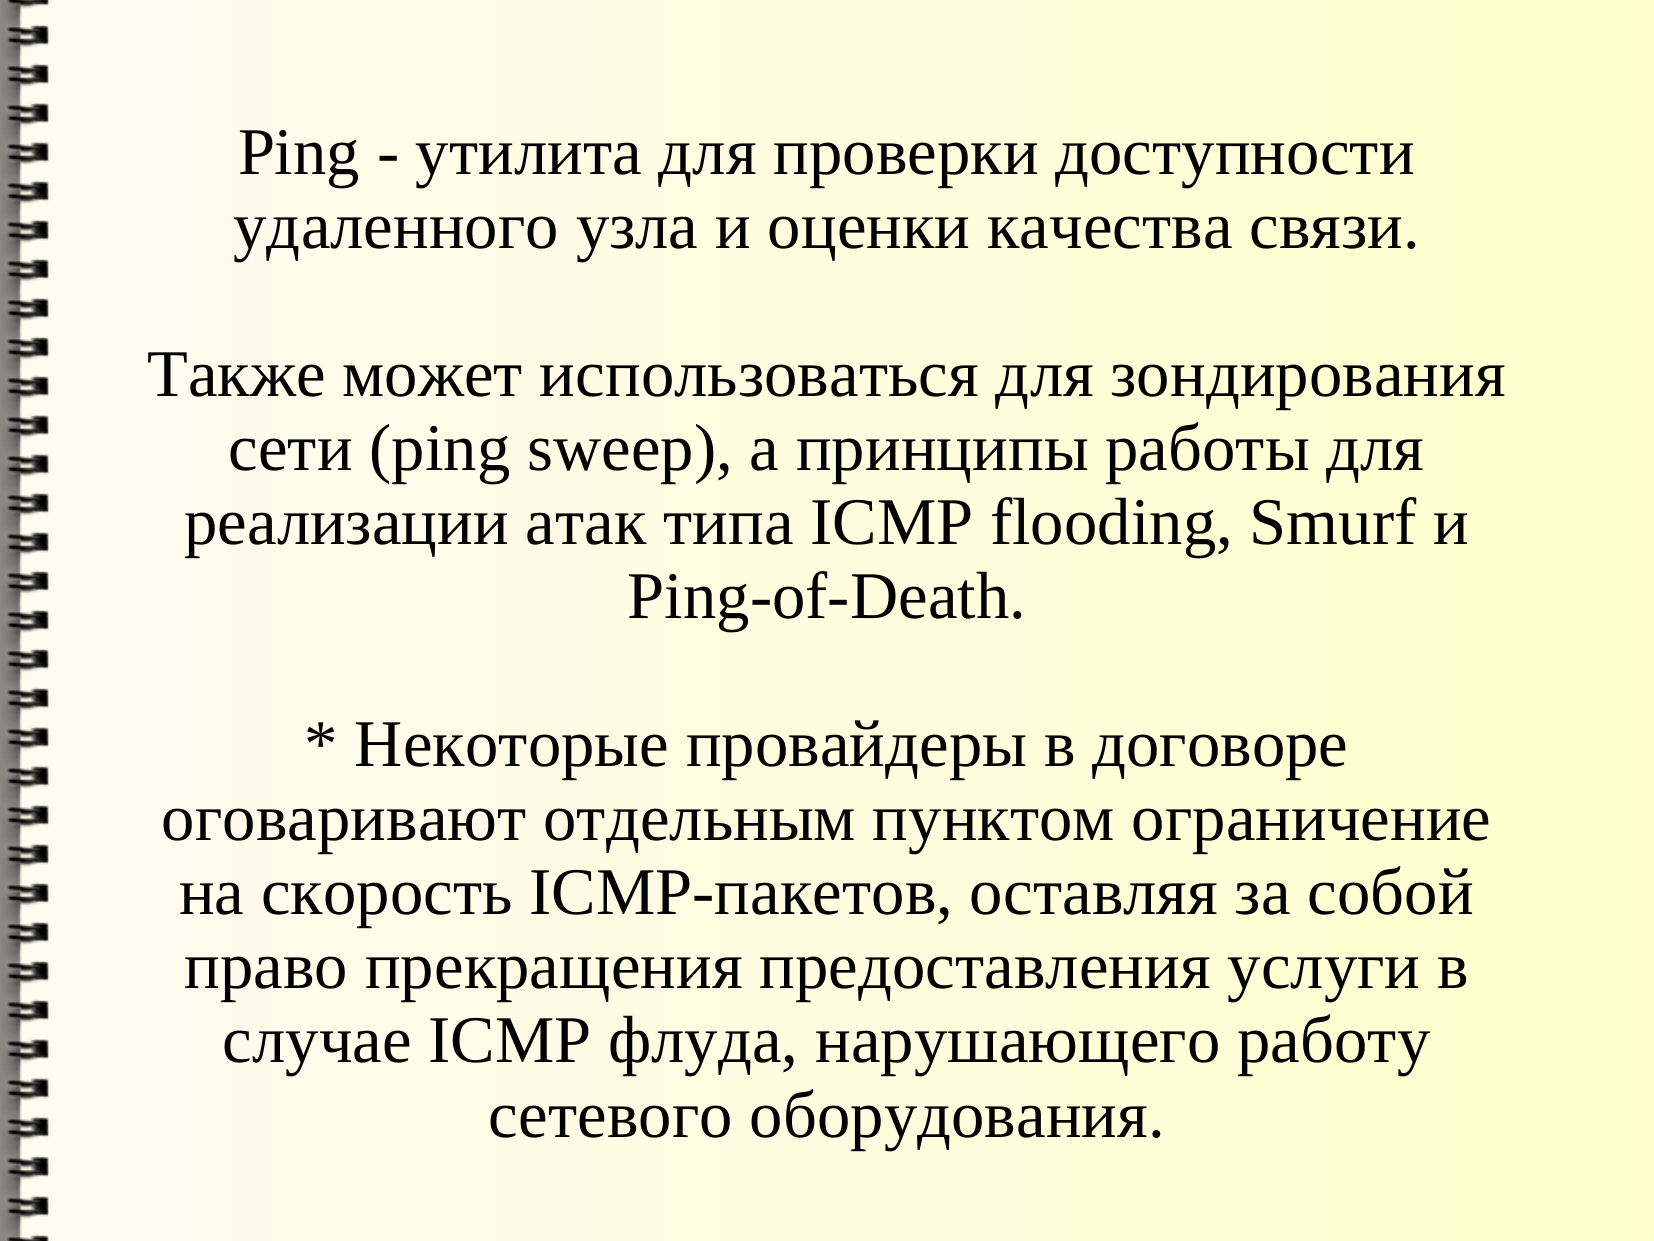

# Ping - утилита для проверки доступности удаленного узла и оценки качества связи.
Также может использоваться для зондирования сети (ping sweep), а принципы работы для реализации атак типа ICMP flooding, Smurf и Ping-of-Death.
* Некоторые провайдеры в договоре оговаривают отдельным пунктом ограничение на скорость ICMP-пакетов, оставляя за собой право прекращения предоставления услуги в случае ICMP флуда, нарушающего работу сетевого оборудования.